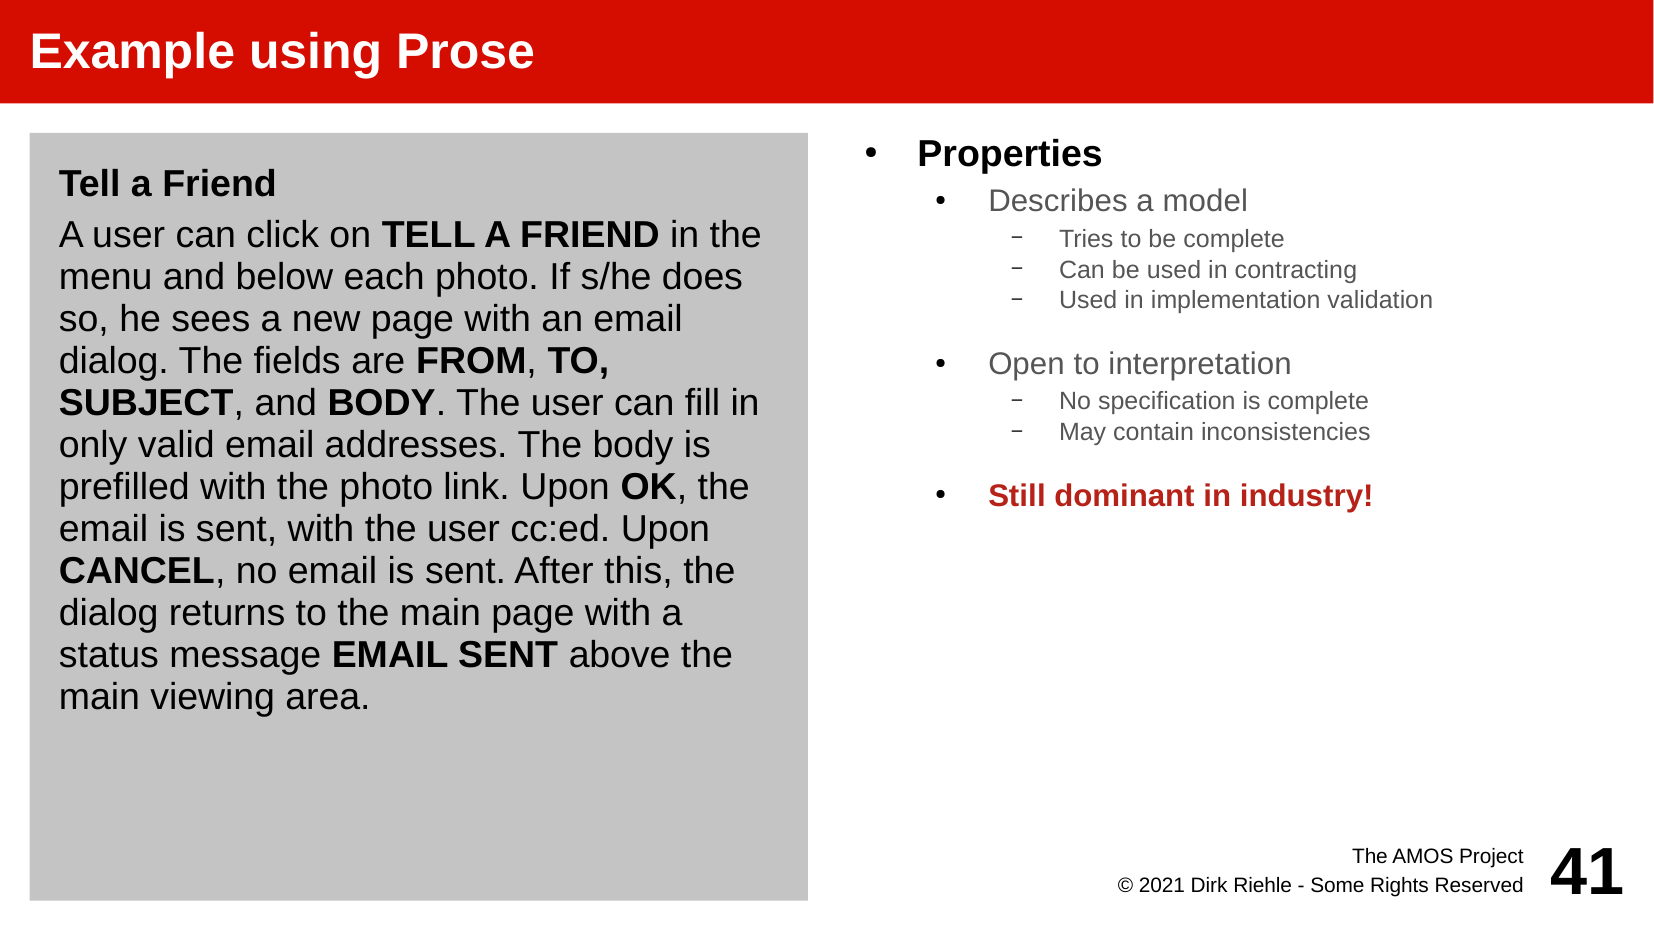

# Example using Prose
Tell a Friend
A user can click on TELL A FRIEND in the menu and below each photo. If s/he does so, he sees a new page with an email dialog. The fields are FROM, TO, SUBJECT, and BODY. The user can fill in only valid email addresses. The body is prefilled with the photo link. Upon OK, the email is sent, with the user cc:ed. Upon CANCEL, no email is sent. After this, the dialog returns to the main page with a status message EMAIL SENT above the main viewing area.
Properties
Describes a model
Tries to be complete
Can be used in contracting
Used in implementation validation
Open to interpretation
No specification is complete
May contain inconsistencies
Still dominant in industry!
The AMOS Project
41
© 2021 Dirk Riehle - Some Rights Reserved